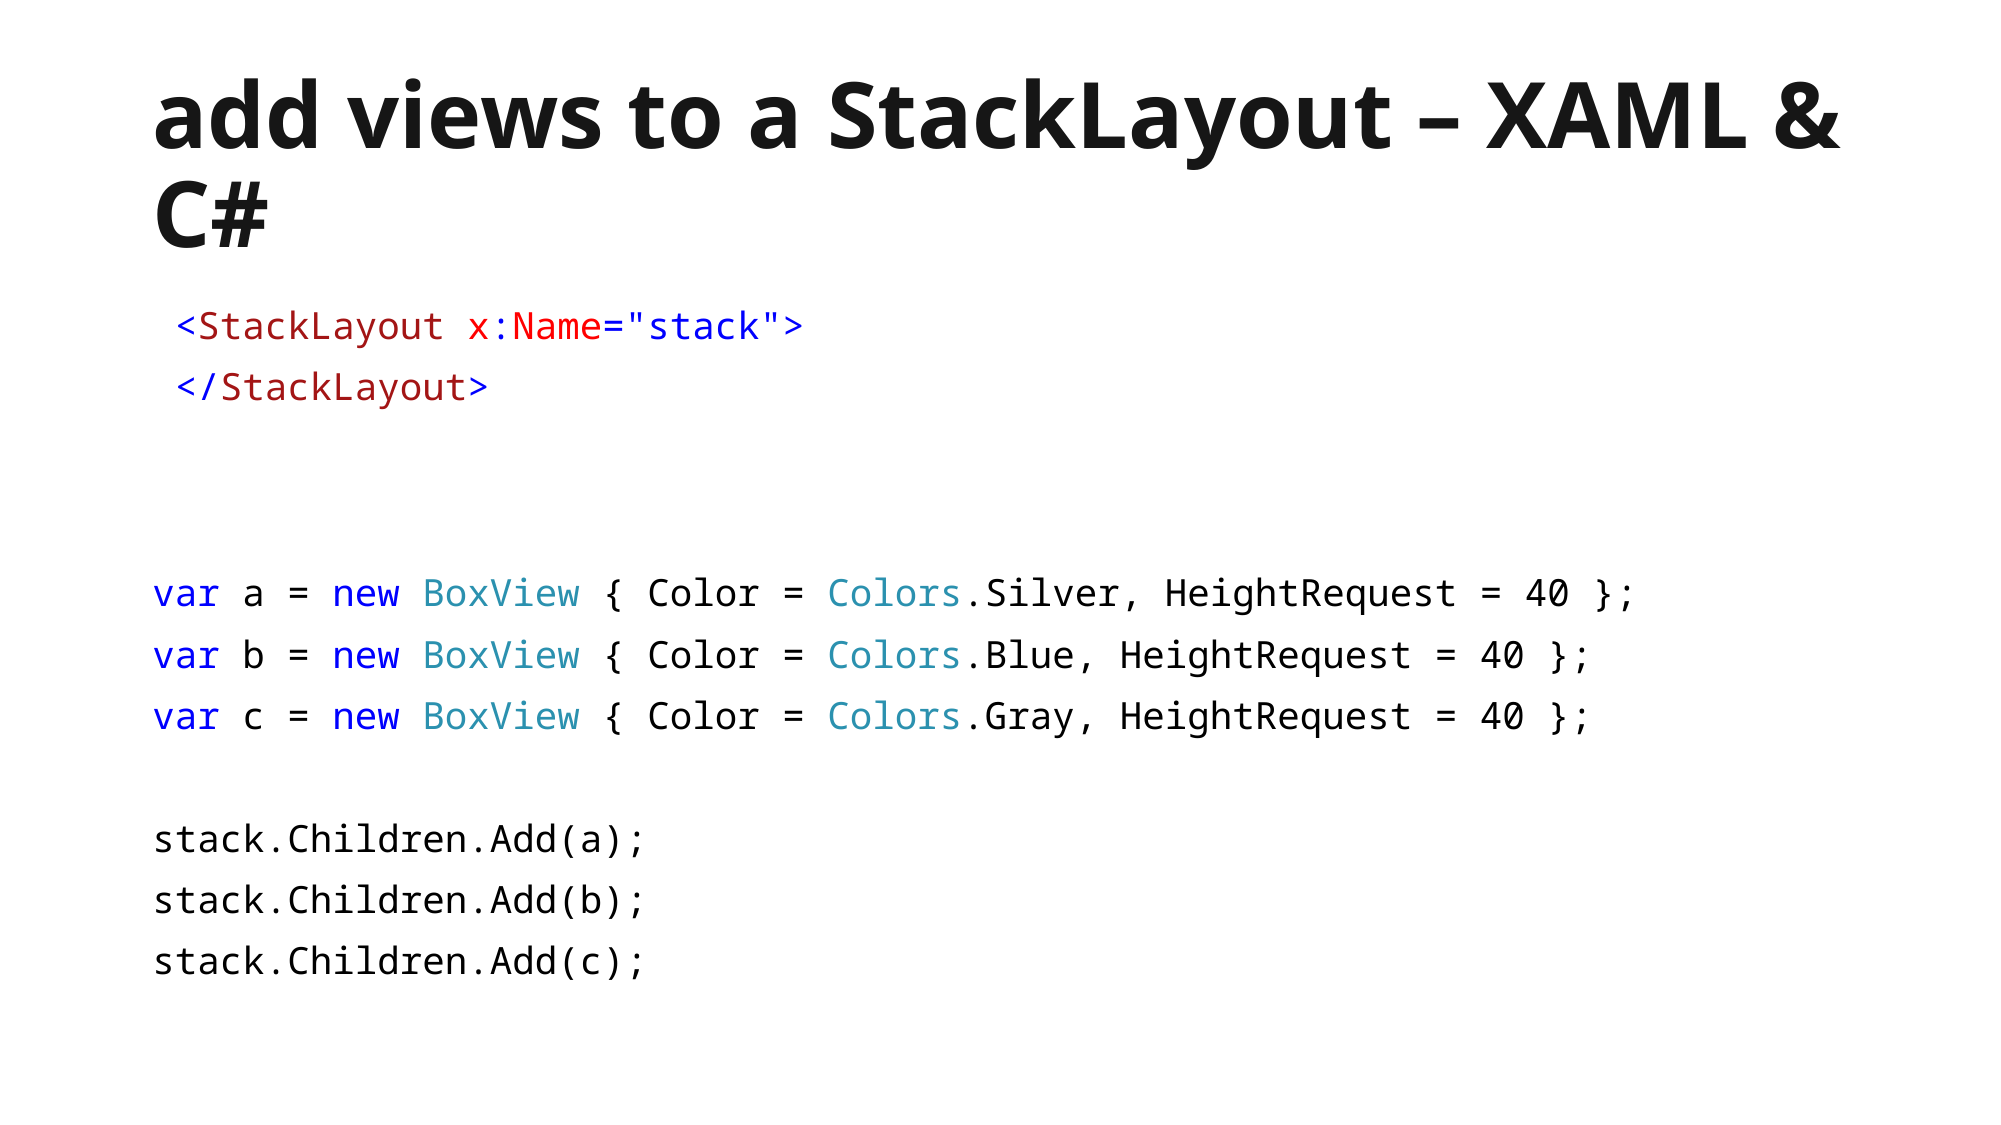

# add views to a StackLayout – XAML & C#
 <StackLayout x:Name="stack">
 </StackLayout>
var a = new BoxView { Color = Colors.Silver, HeightRequest = 40 };
var b = new BoxView { Color = Colors.Blue, HeightRequest = 40 };
var c = new BoxView { Color = Colors.Gray, HeightRequest = 40 };
stack.Children.Add(a);
stack.Children.Add(b);
stack.Children.Add(c);